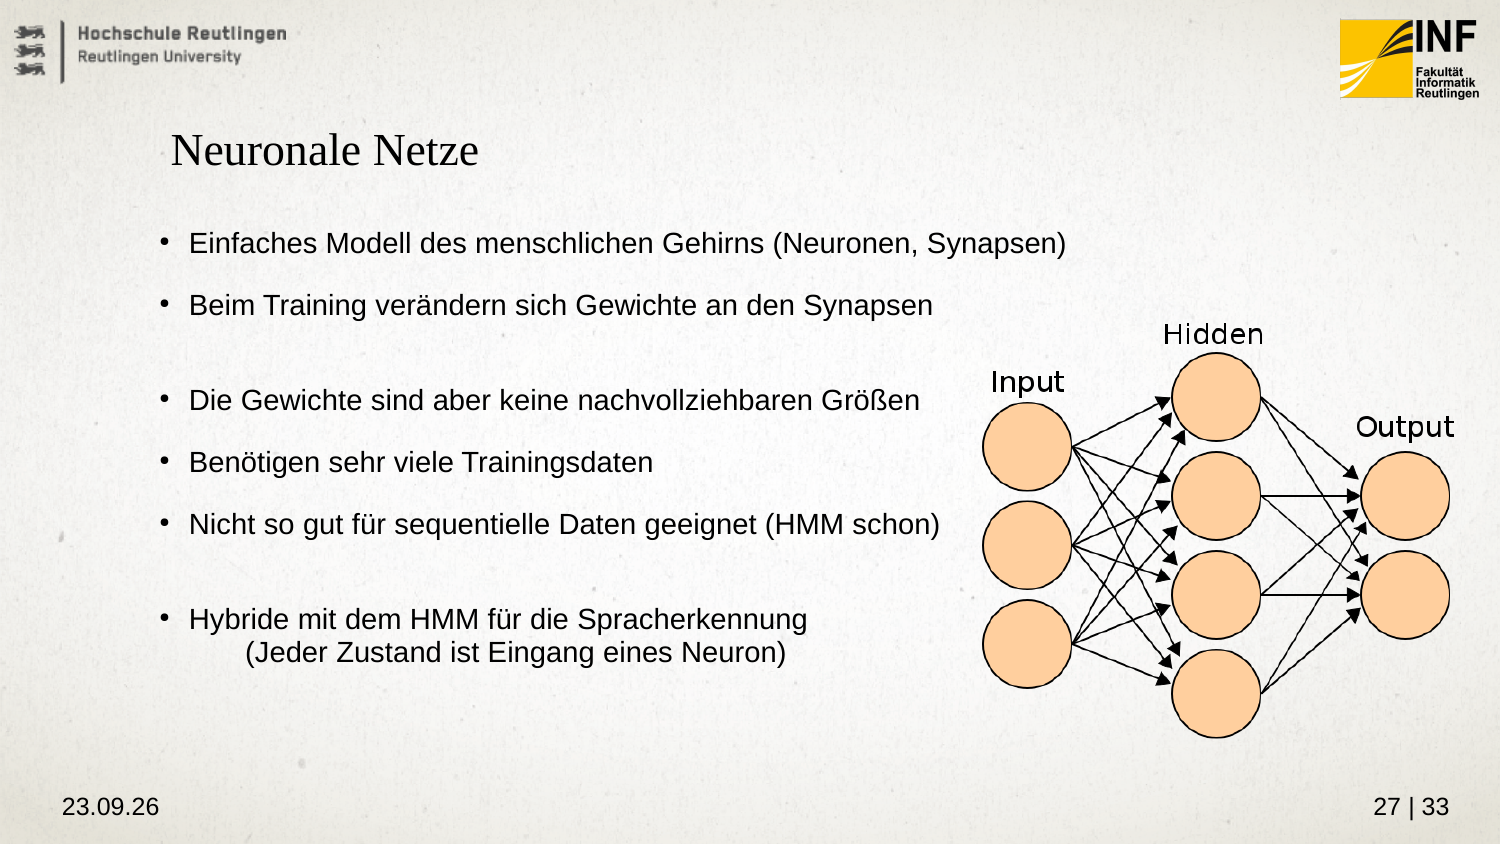

# Neuronale Netze
Einfaches Modell des menschlichen Gehirns (Neuronen, Synapsen)
Beim Training verändern sich Gewichte an den Synapsen
Die Gewichte sind aber keine nachvollziehbaren Größen
Benötigen sehr viele Trainingsdaten
Nicht so gut für sequentielle Daten geeignet (HMM schon)
Hybride mit dem HMM für die Spracherkennung
(Jeder Zustand ist Eingang eines Neuron)